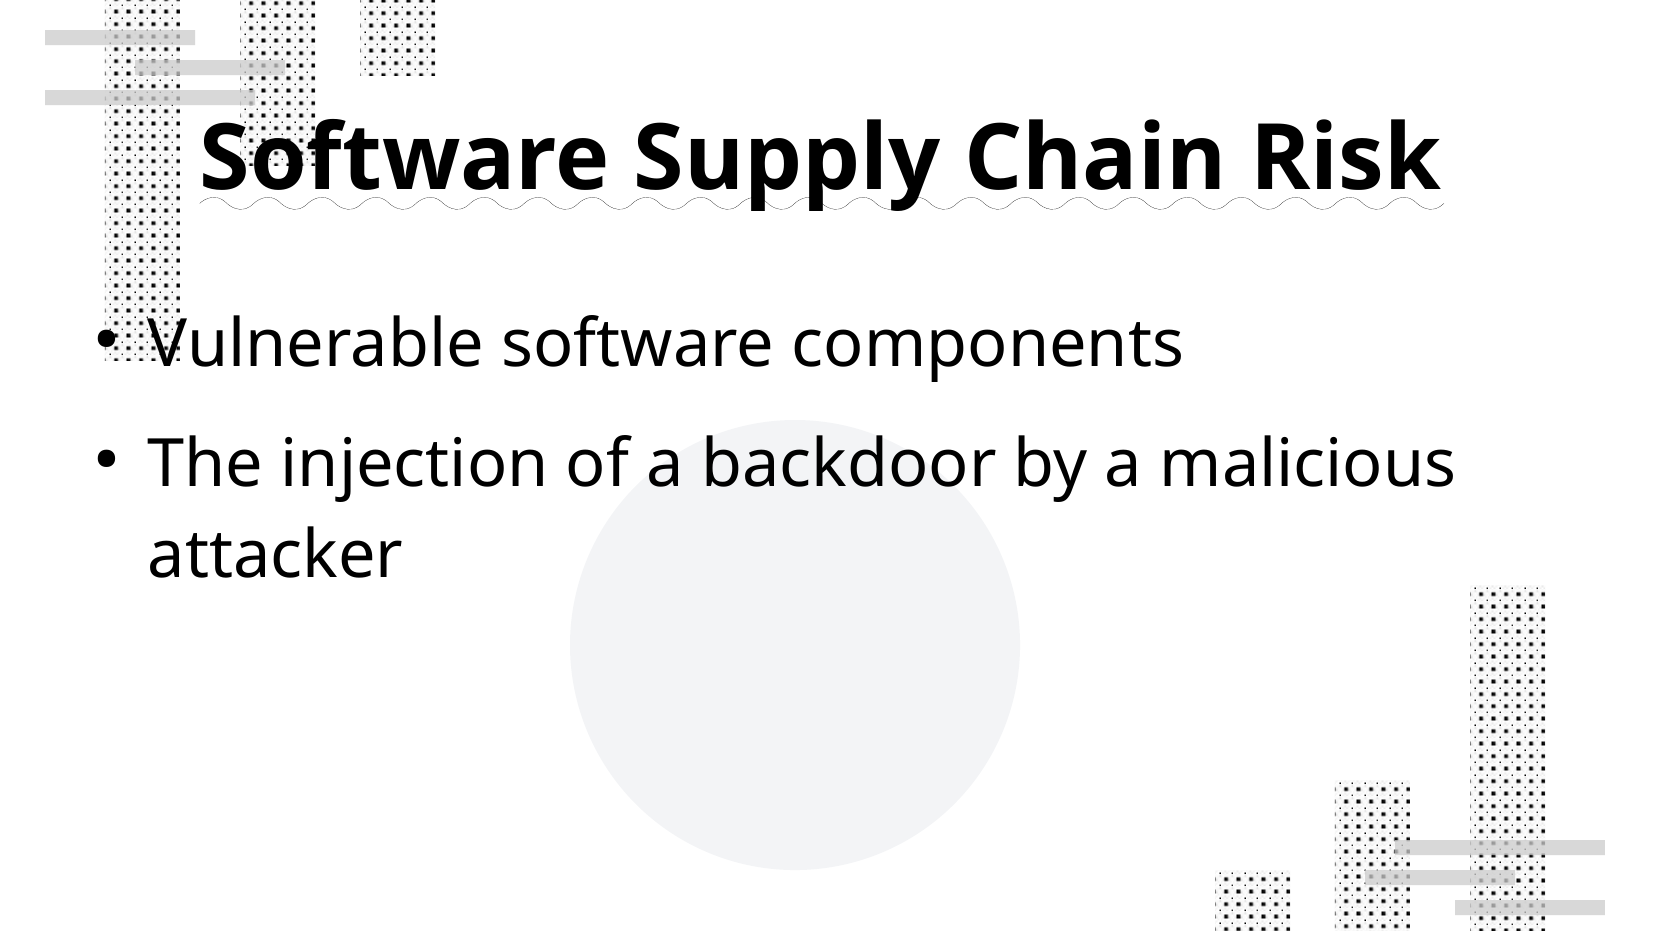

# Software Supply Chain Risk
Vulnerable software components
The injection of a backdoor by a malicious attacker